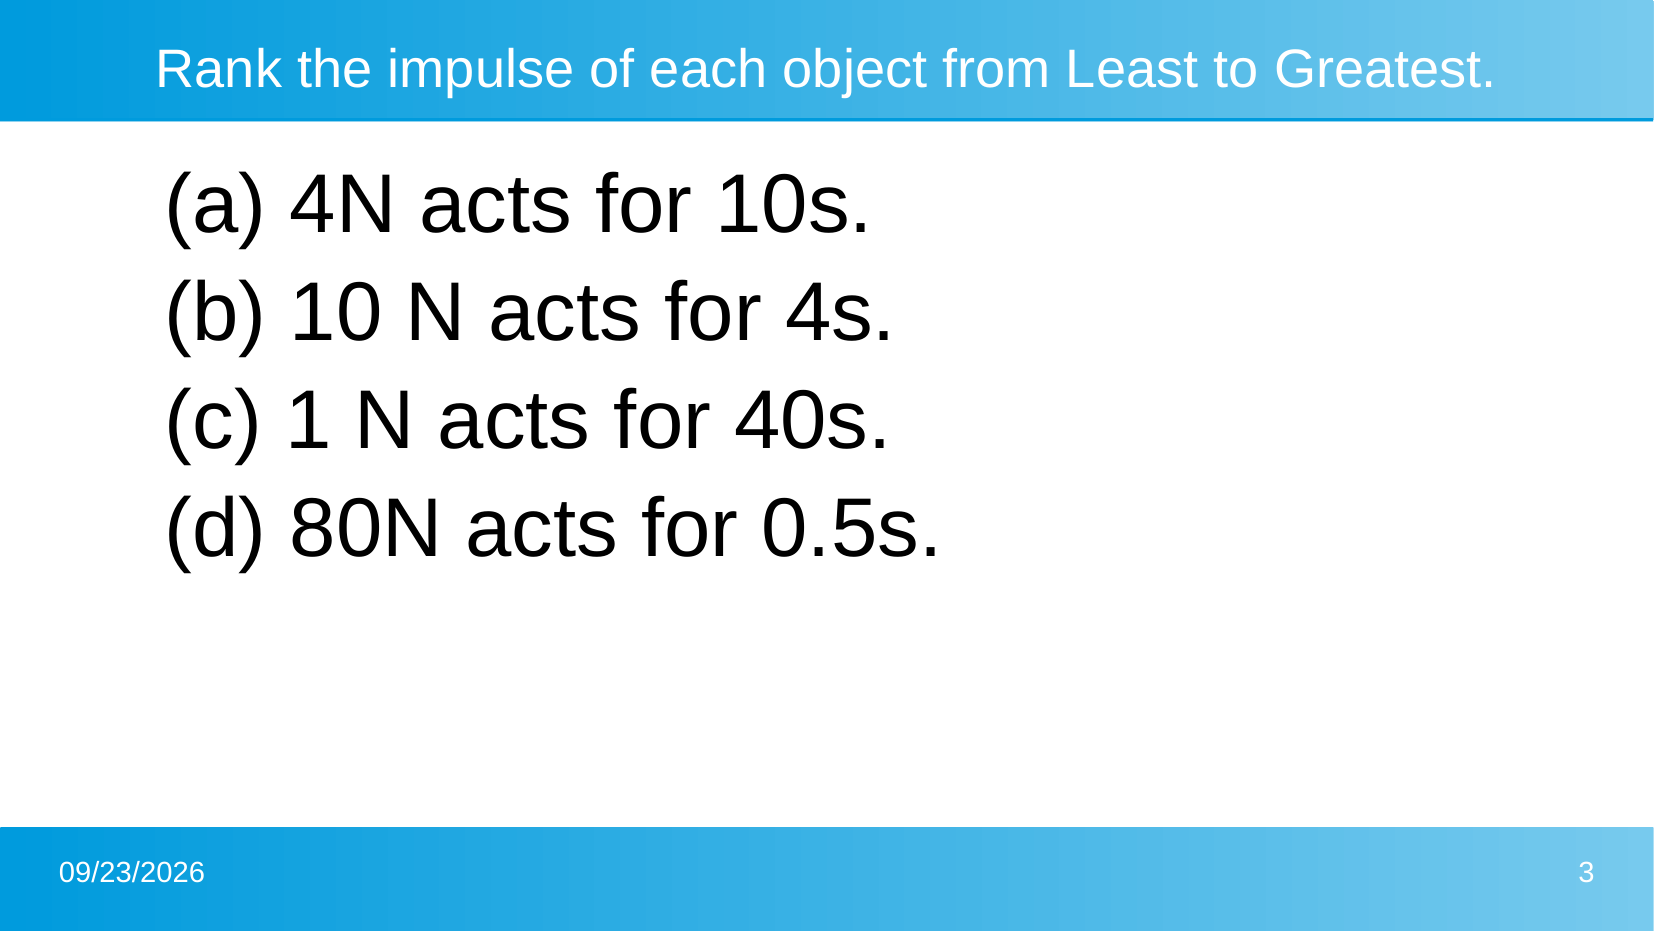

# Rank the impulse of each object from Least to Greatest.
 4N acts for 10s.
 10 N acts for 4s.
 1 N acts for 40s.
 80N acts for 0.5s.
3